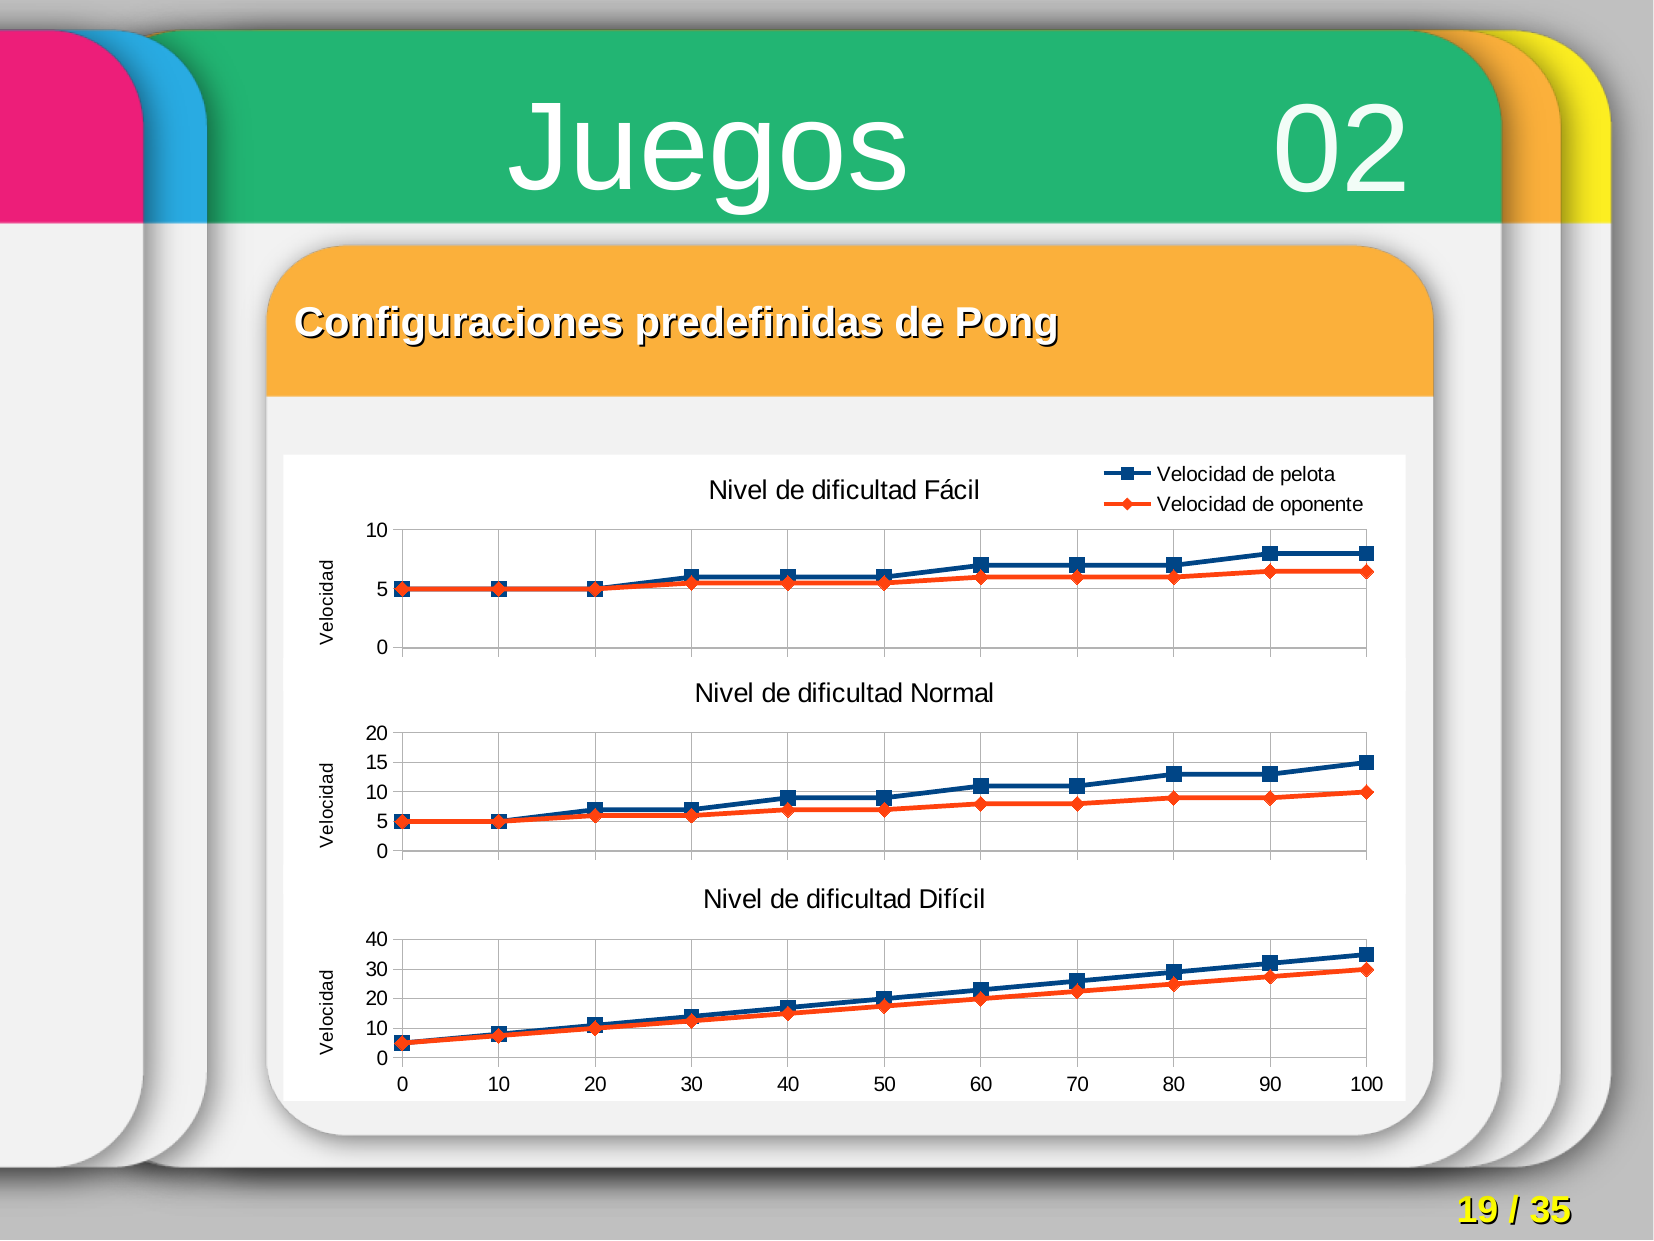

02
# Juegos
Configuraciones predefinidas de Pong
### Chart: Nivel de dificultad Fácil
| Category | Velocidad de pelota | Velocidad de oponente |
|---|---|---|
| 0 | 5.0 | 5.0 |
| 10 | 5.0 | 5.0 |
| 20 | 5.0 | 5.0 |
| 30 | 6.0 | 5.5 |
| 40 | 6.0 | 5.5 |
| 50 | 6.0 | 5.5 |
| 60 | 7.0 | 6.0 |
| 70 | 7.0 | 6.0 |
| 80 | 7.0 | 6.0 |
| 90 | 8.0 | 6.5 |
| 100 | 8.0 | 6.5 |
### Chart: Nivel de dificultad Normal
| Category | Velocidad de pelota | Velocidad de oponente |
|---|---|---|
| 0 | 5.0 | 5.0 |
| 10 | 5.0 | 5.0 |
| 20 | 7.0 | 6.0 |
| 30 | 7.0 | 6.0 |
| 40 | 9.0 | 7.0 |
| 50 | 9.0 | 7.0 |
| 60 | 11.0 | 8.0 |
| 70 | 11.0 | 8.0 |
| 80 | 13.0 | 9.0 |
| 90 | 13.0 | 9.0 |
| 100 | 15.0 | 10.0 |
### Chart: Nivel de dificultad Difícil
| Category | Velocidad de pelota | Velocidad de oponente |
|---|---|---|
| 0 | 5.0 | 5.0 |
| 10 | 8.0 | 7.5 |
| 20 | 11.0 | 10.0 |
| 30 | 14.0 | 12.5 |
| 40 | 17.0 | 15.0 |
| 50 | 20.0 | 17.5 |
| 60 | 23.0 | 20.0 |
| 70 | 26.0 | 22.5 |
| 80 | 29.0 | 25.0 |
| 90 | 32.0 | 27.5 |
| 100 | 35.0 | 30.0 |